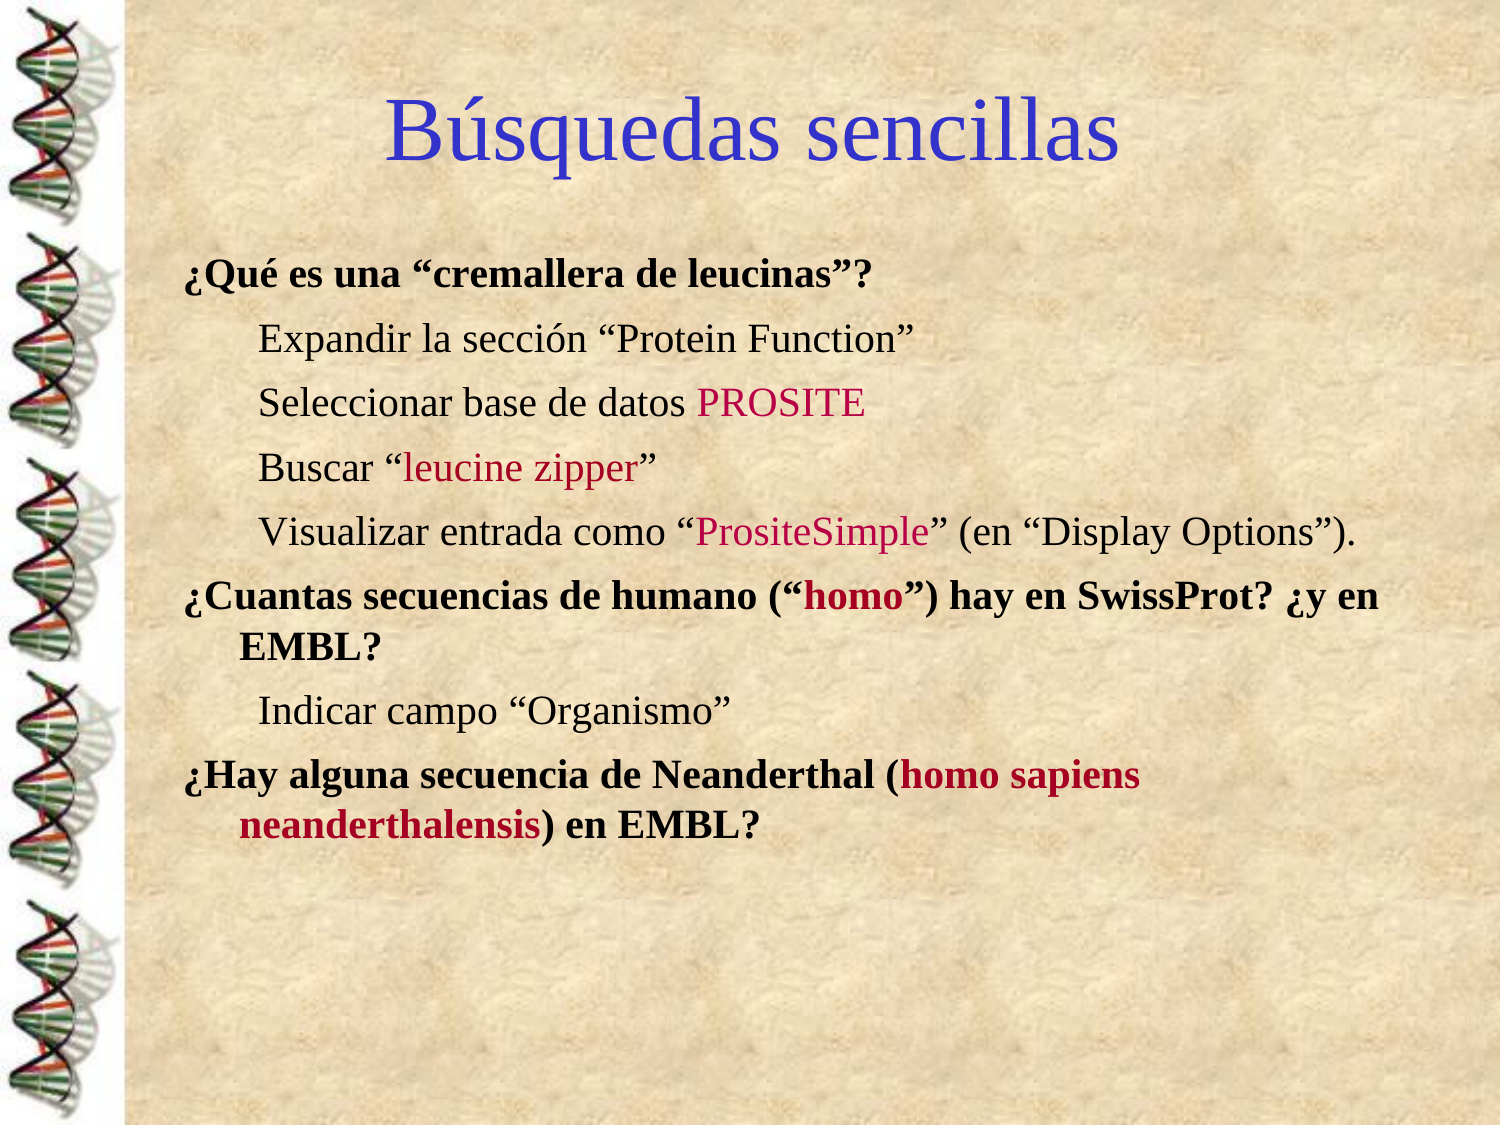

# Búsquedas sencillas
¿Qué es una “cremallera de leucinas”?
Expandir la sección “Protein Function”
Seleccionar base de datos PROSITE
Buscar “leucine zipper”
Visualizar entrada como “PrositeSimple” (en “Display Options”).
¿Cuantas secuencias de humano (“homo”) hay en SwissProt? ¿y en EMBL?
Indicar campo “Organismo”
¿Hay alguna secuencia de Neanderthal (homo sapiens neanderthalensis) en EMBL?